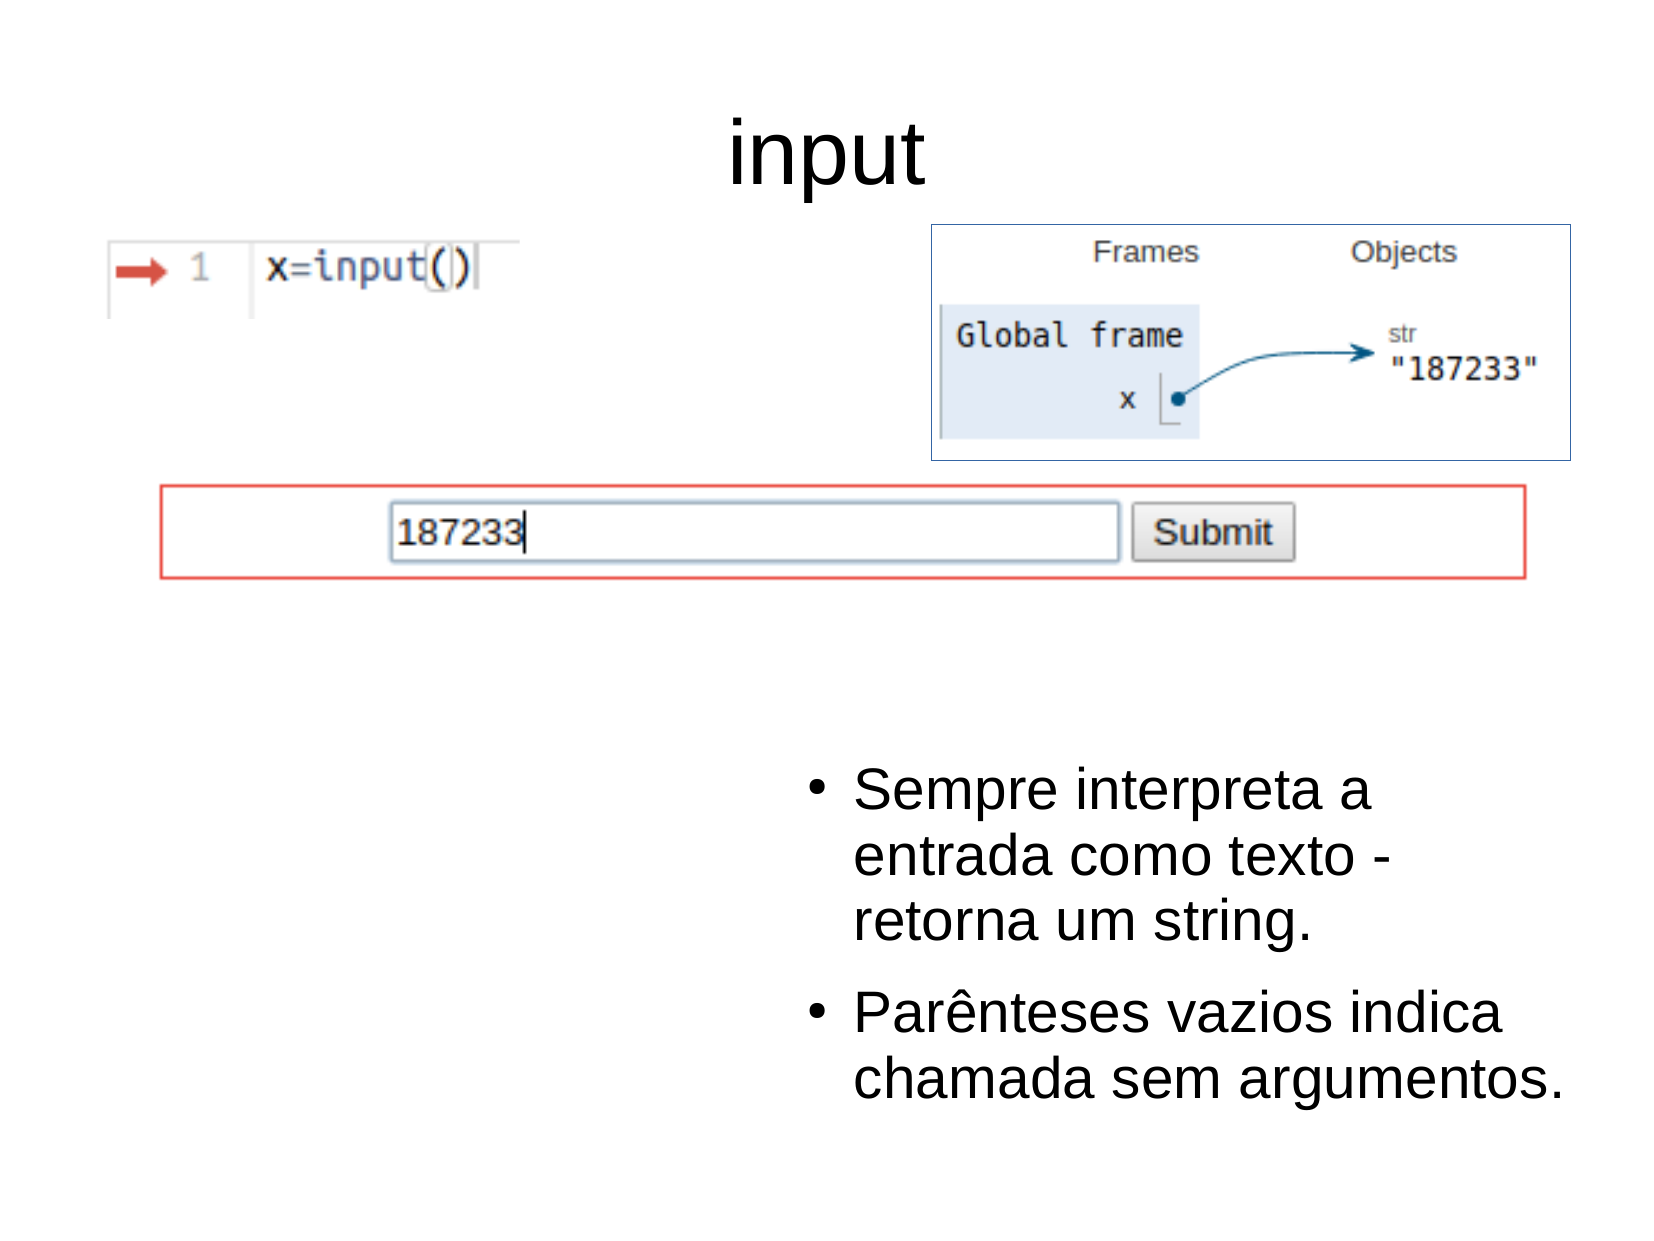

# input
Sempre interpreta a entrada como texto - retorna um string.
Parênteses vazios indica chamada sem argumentos.